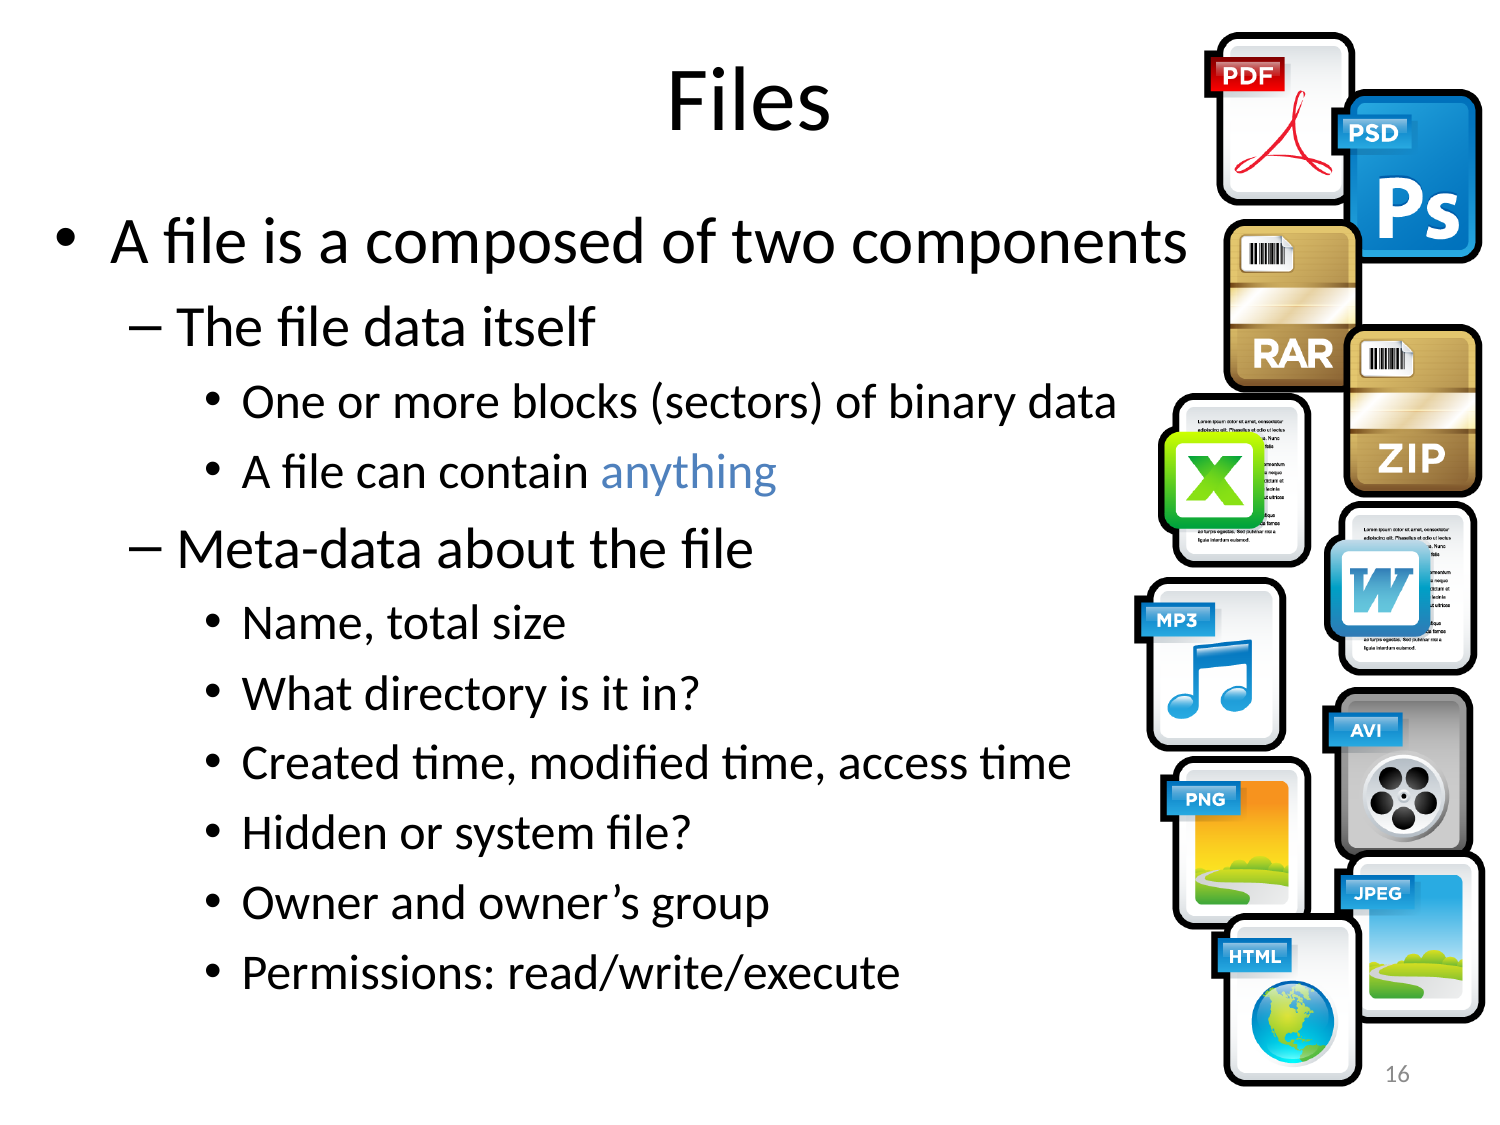

# Files
A file is a composed of two components
The file data itself
One or more blocks (sectors) of binary data
A file can contain anything
Meta-data about the file
Name, total size
What directory is it in?
Created time, modified time, access time
Hidden or system file?
Owner and owner’s group
Permissions: read/write/execute